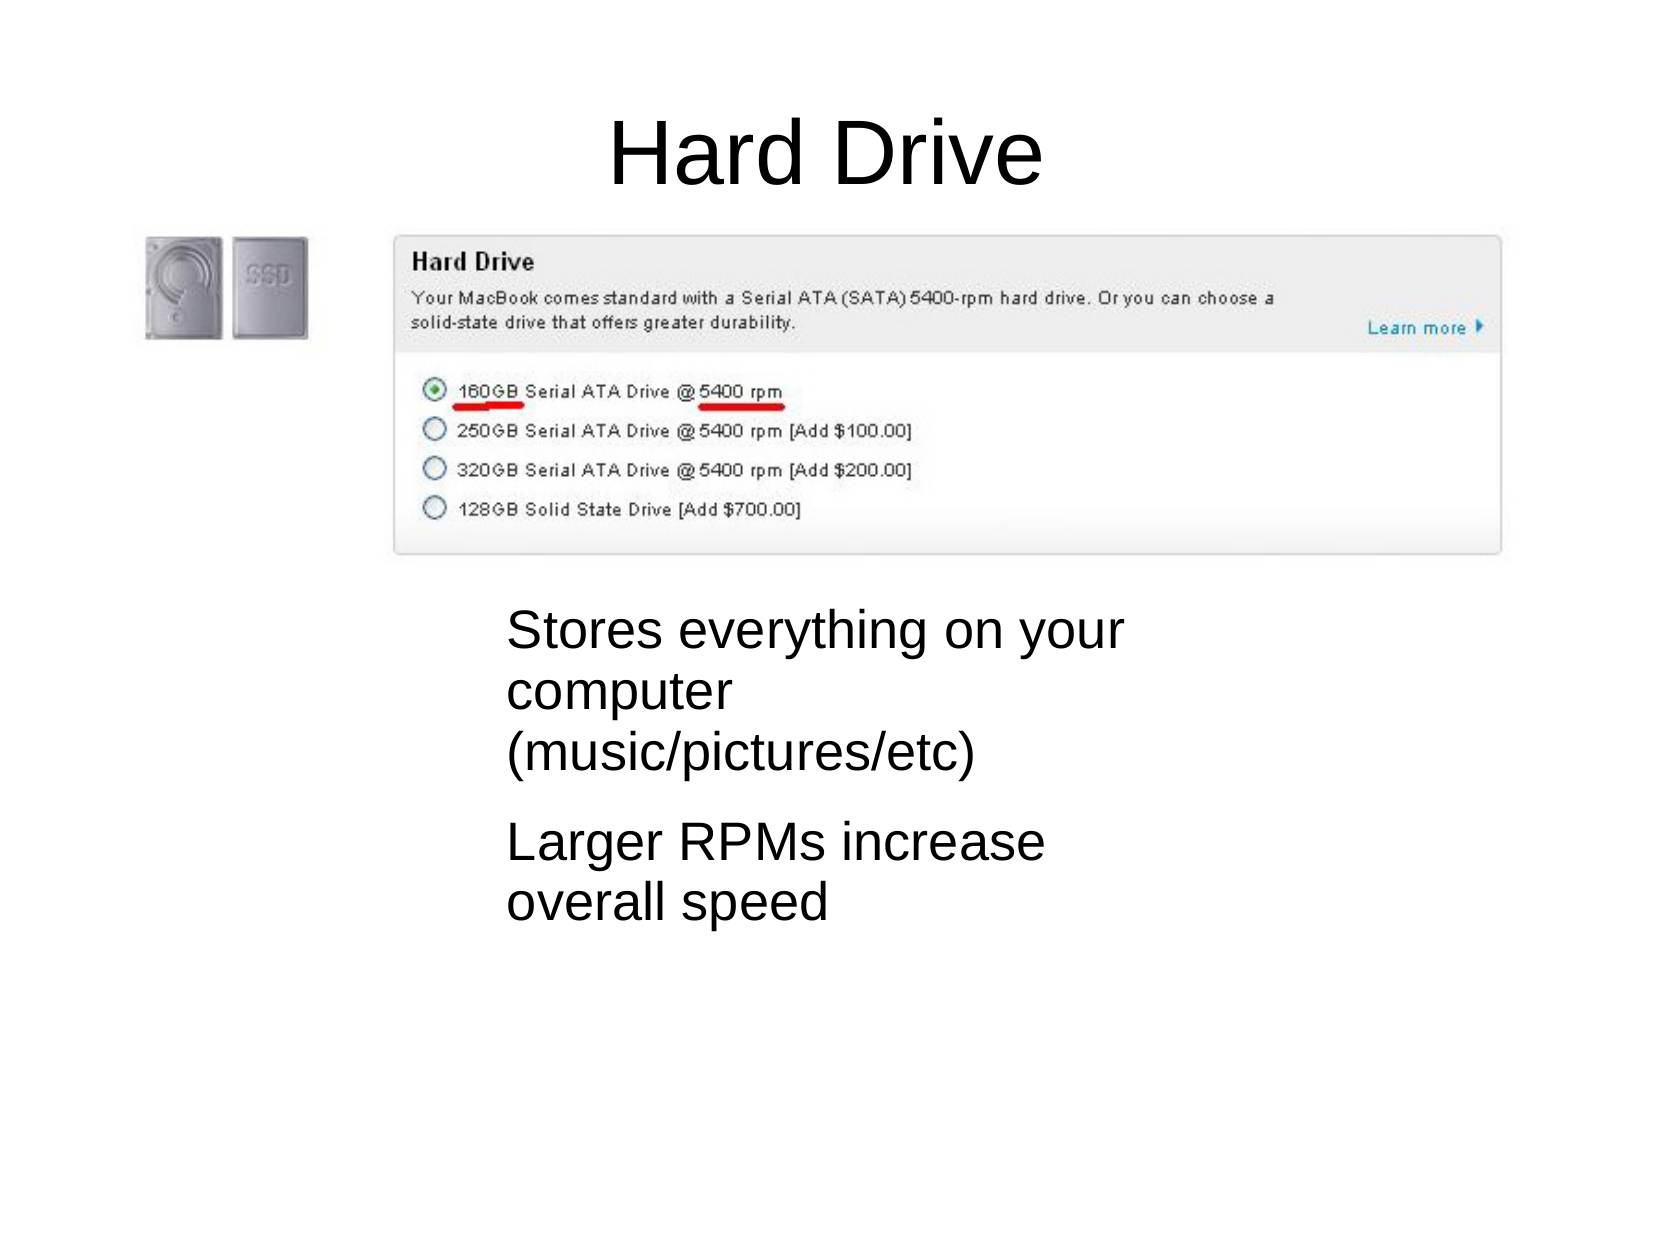

# Hard Drive
Stores everything on your computer (music/pictures/etc)
Larger RPMs increase overall speed